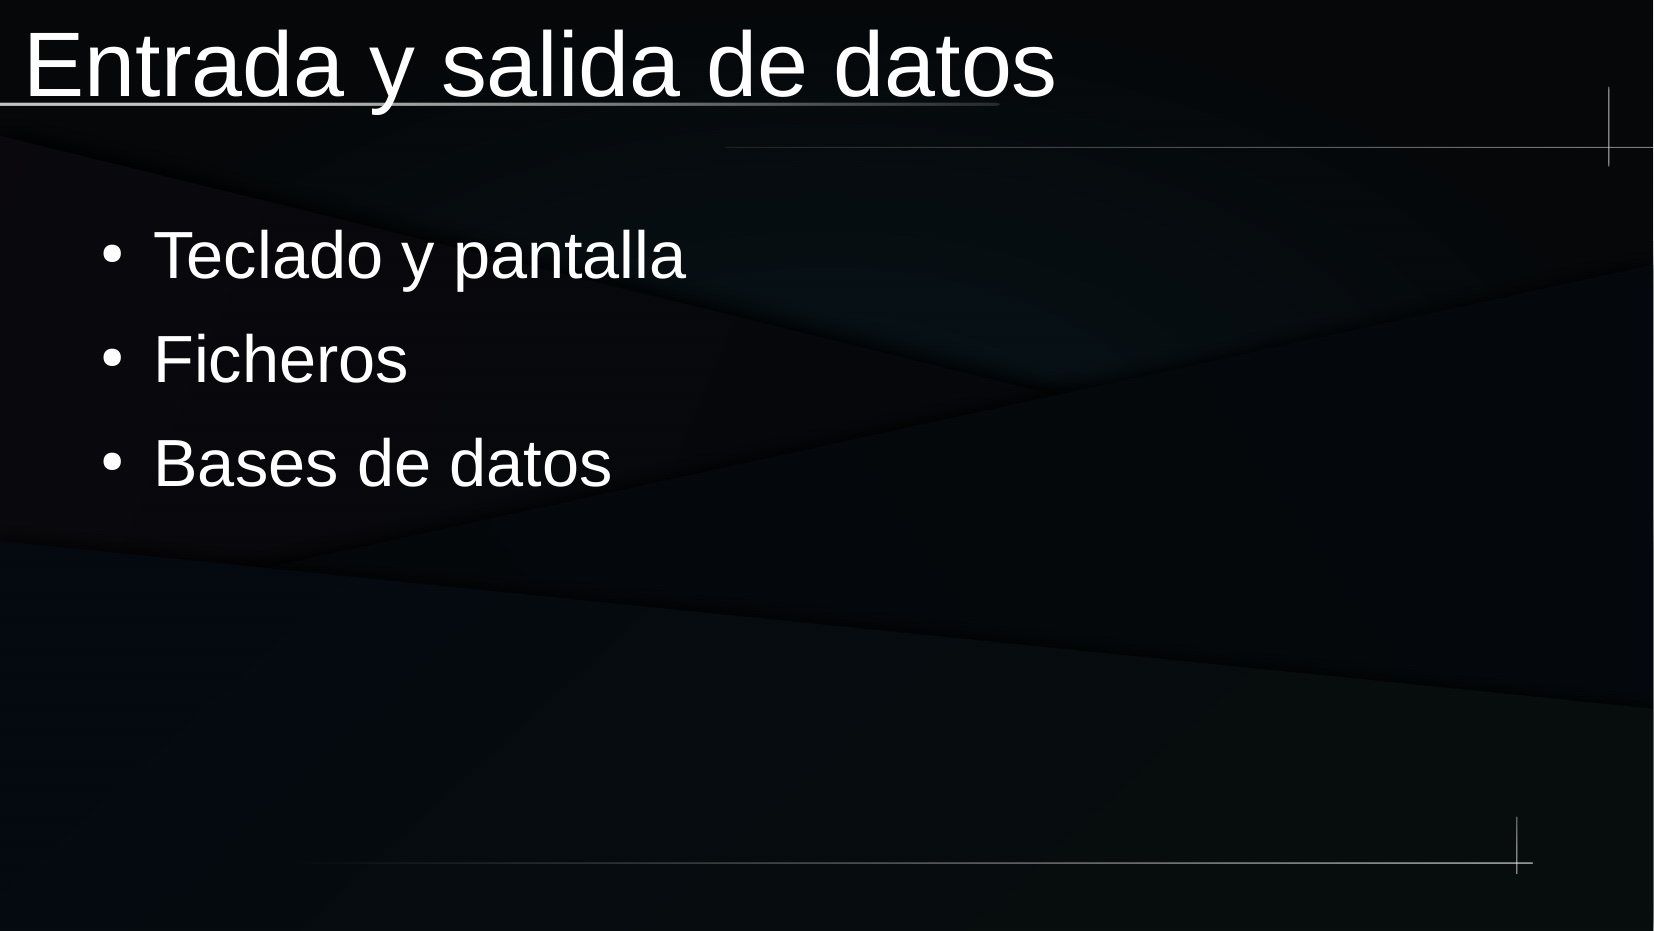

# Entrada y salida de datos
Teclado y pantalla
Ficheros
Bases de datos